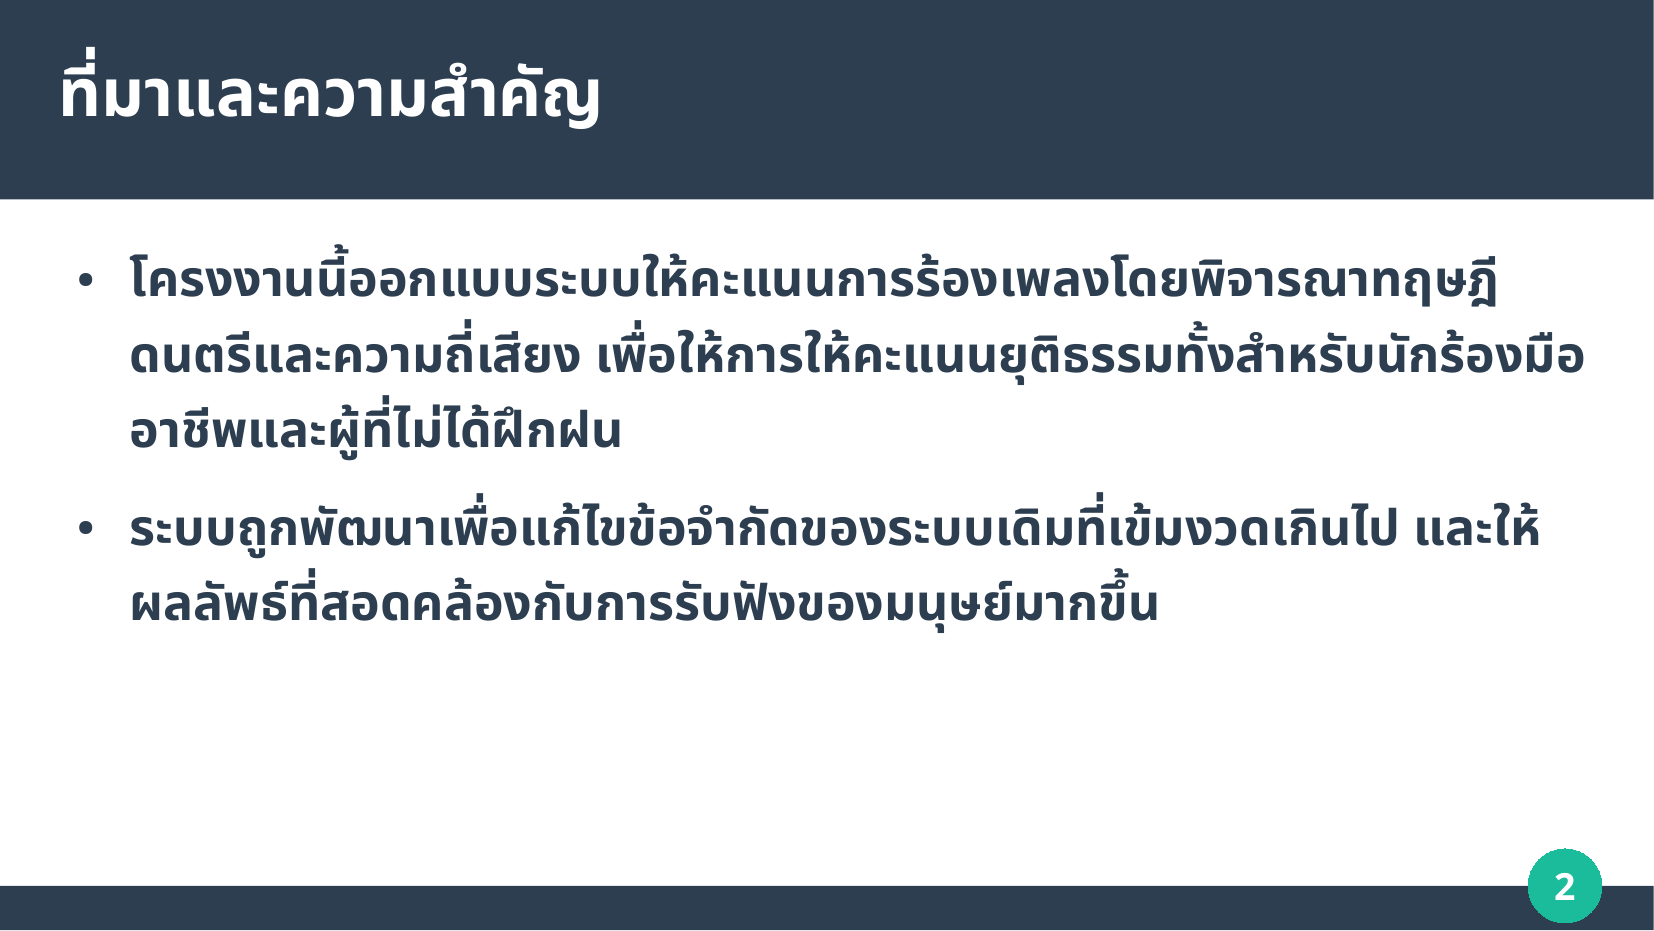

# ที่มาและความสำคัญ
โครงงานนี้ออกแบบระบบให้คะแนนการร้องเพลงโดยพิจารณาทฤษฎีดนตรีและความถี่เสียง เพื่อให้การให้คะแนนยุติธรรมทั้งสำหรับนักร้องมืออาชีพและผู้ที่ไม่ได้ฝึกฝน
ระบบถูกพัฒนาเพื่อแก้ไขข้อจำกัดของระบบเดิมที่เข้มงวดเกินไป และให้ผลลัพธ์ที่สอดคล้องกับการรับฟังของมนุษย์มากขึ้น
2